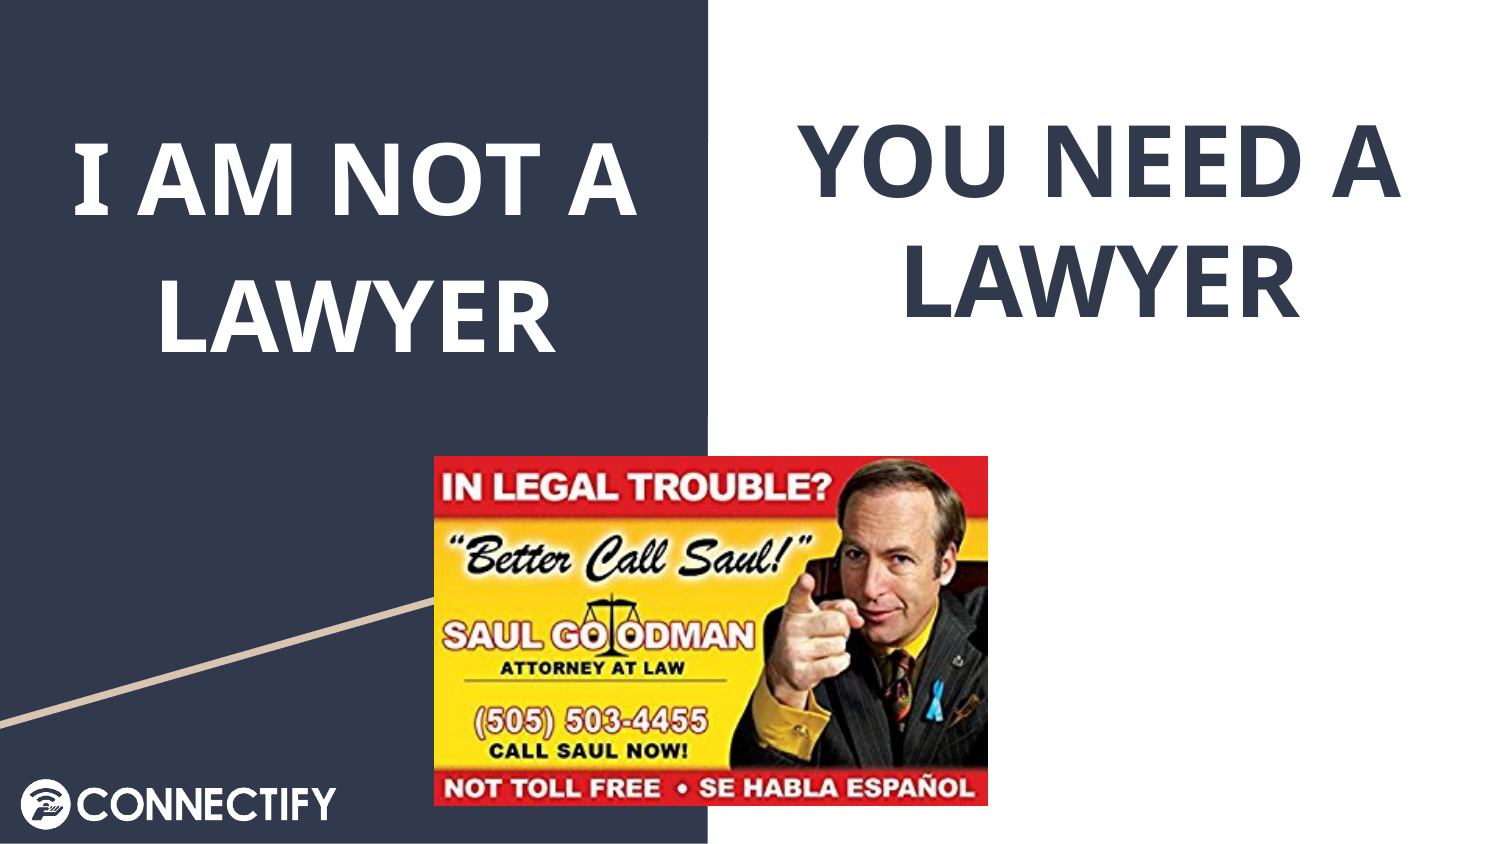

# I AM NOT A LAWYER
YOU NEED A LAWYER